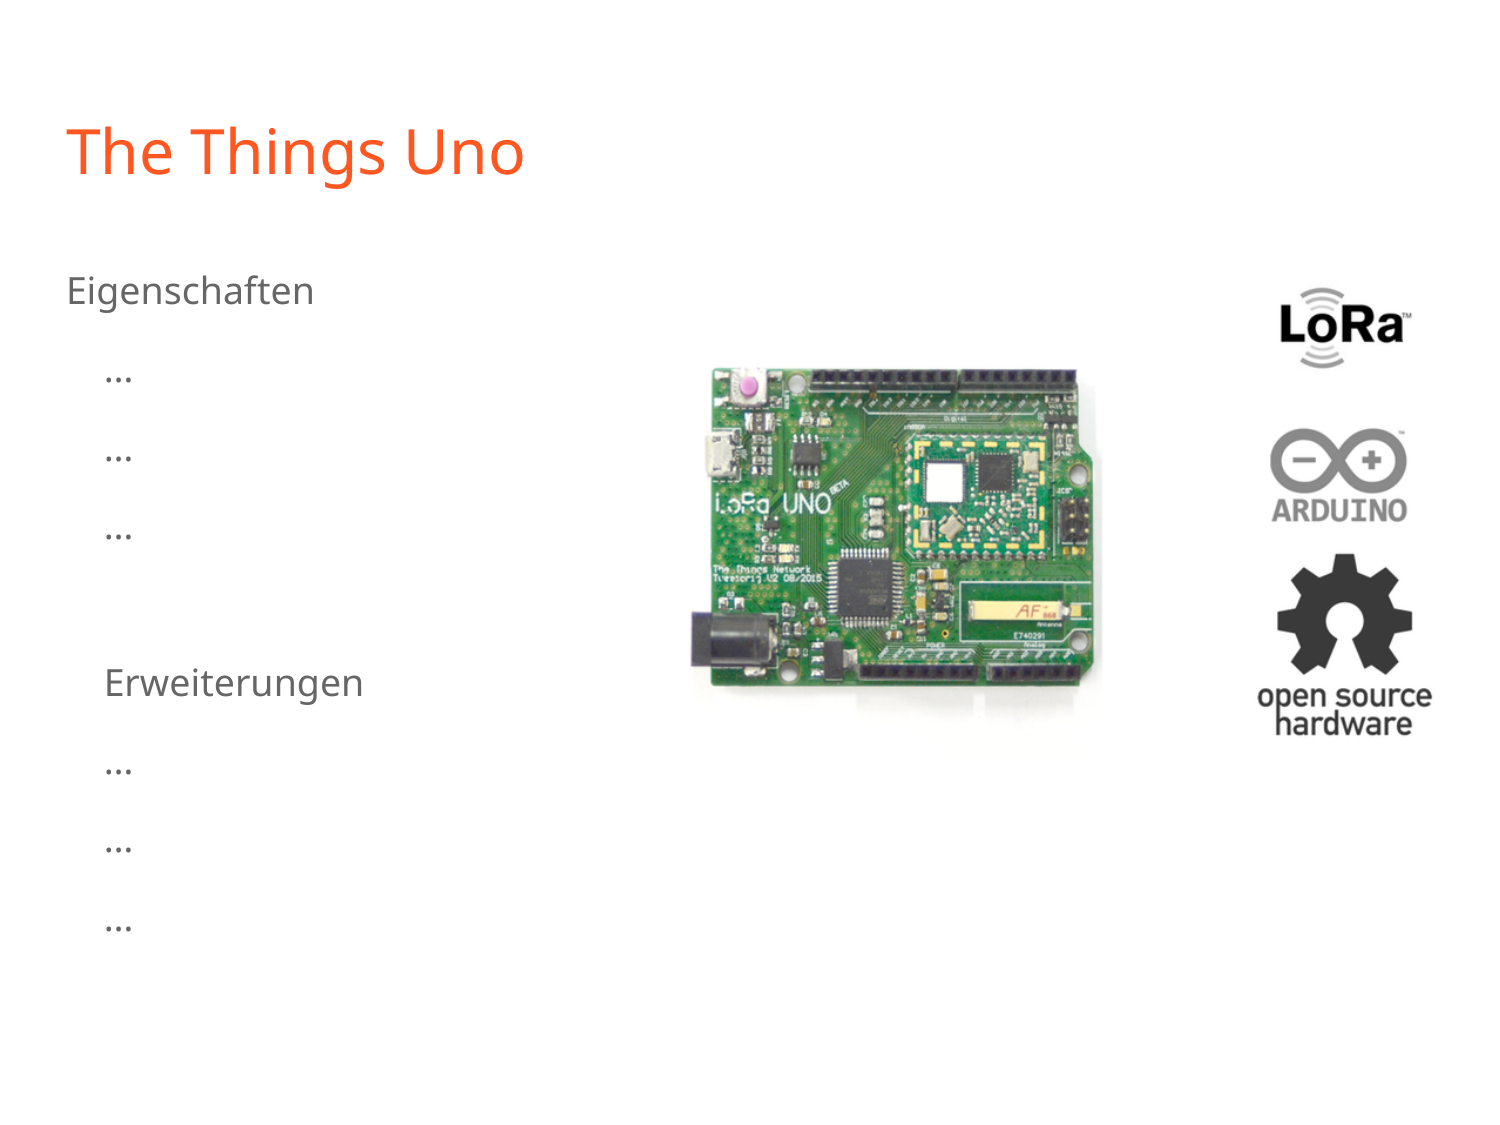

# The Things Uno
Eigenschaften
…
…
…
Erweiterungen
…
…
…